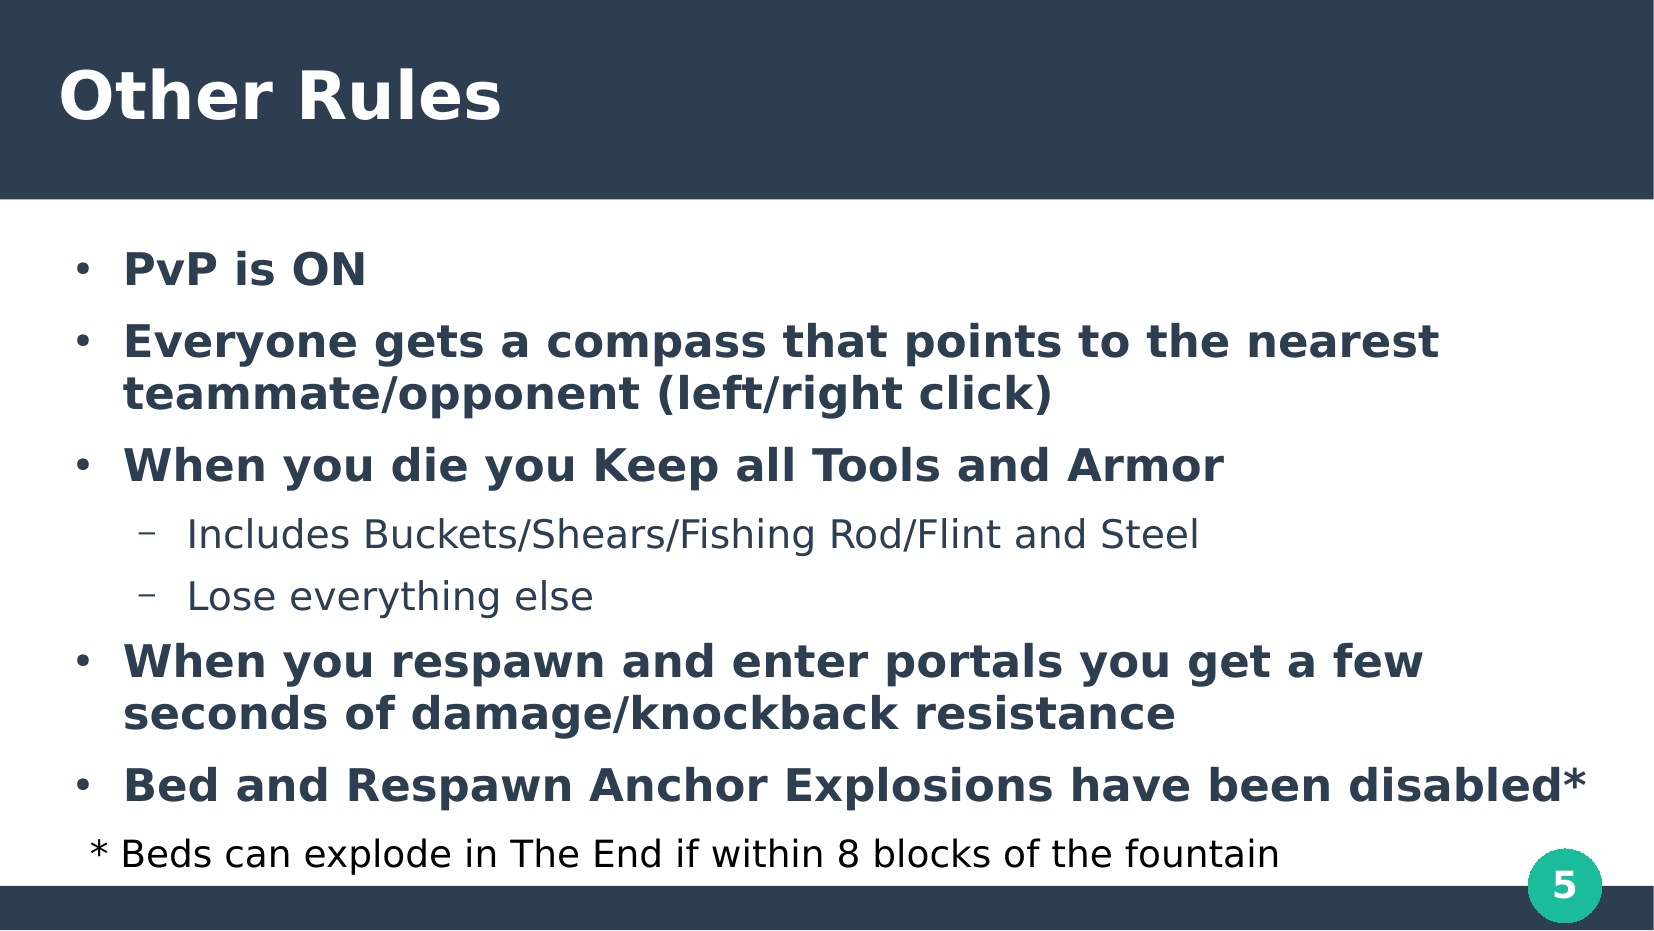

# Other Rules
PvP is ON
Everyone gets a compass that points to the nearest teammate/opponent (left/right click)
When you die you Keep all Tools and Armor
Includes Buckets/Shears/Fishing Rod/Flint and Steel
Lose everything else
When you respawn and enter portals you get a few seconds of damage/knockback resistance
Bed and Respawn Anchor Explosions have been disabled*
* Beds can explode in The End if within 8 blocks of the fountain
5